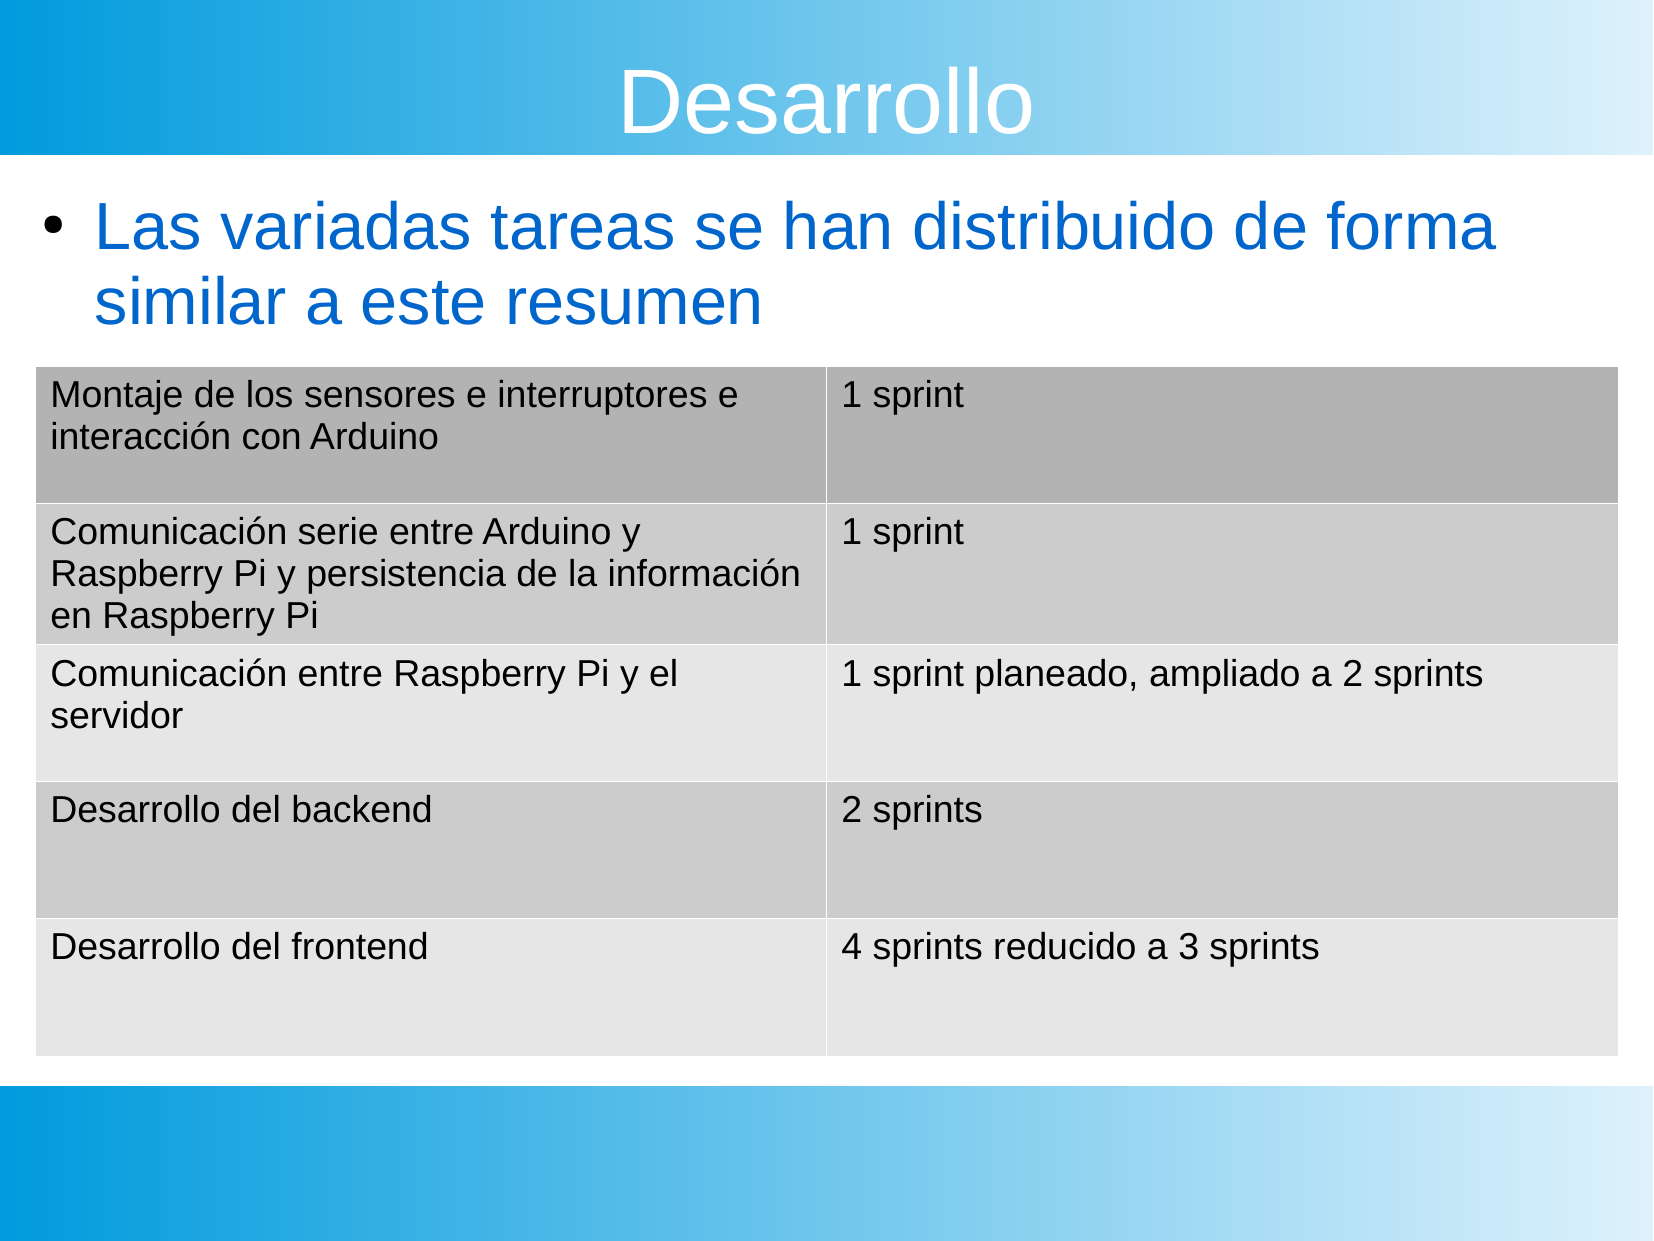

# Desarrollo
Las variadas tareas se han distribuido de forma similar a este resumen
| Montaje de los sensores e interruptores e interacción con Arduino | 1 sprint |
| --- | --- |
| Comunicación serie entre Arduino y Raspberry Pi y persistencia de la información en Raspberry Pi | 1 sprint |
| Comunicación entre Raspberry Pi y el servidor | 1 sprint planeado, ampliado a 2 sprints |
| Desarrollo del backend | 2 sprints |
| Desarrollo del frontend | 4 sprints reducido a 3 sprints |